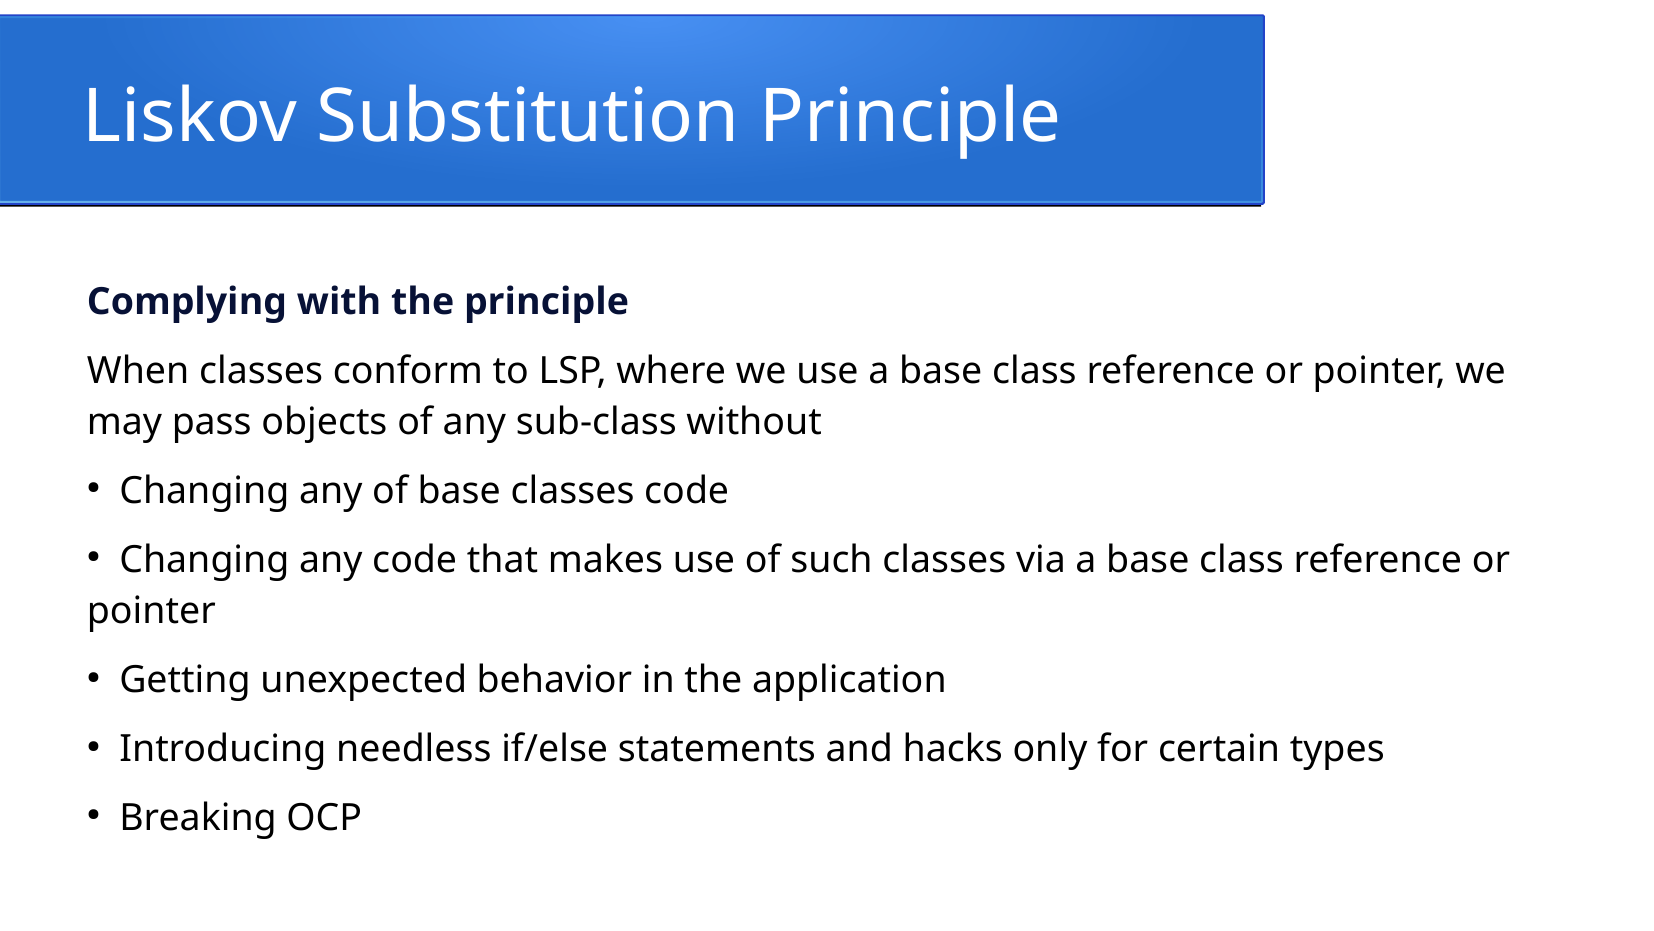

# Liskov Substitution Principle
Complying with the principle
When classes conform to LSP, where we use a base class reference or pointer, we may pass objects of any sub-class without
 Changing any of base classes code
 Changing any code that makes use of such classes via a base class reference or pointer
 Getting unexpected behavior in the application
 Introducing needless if/else statements and hacks only for certain types
 Breaking OCP